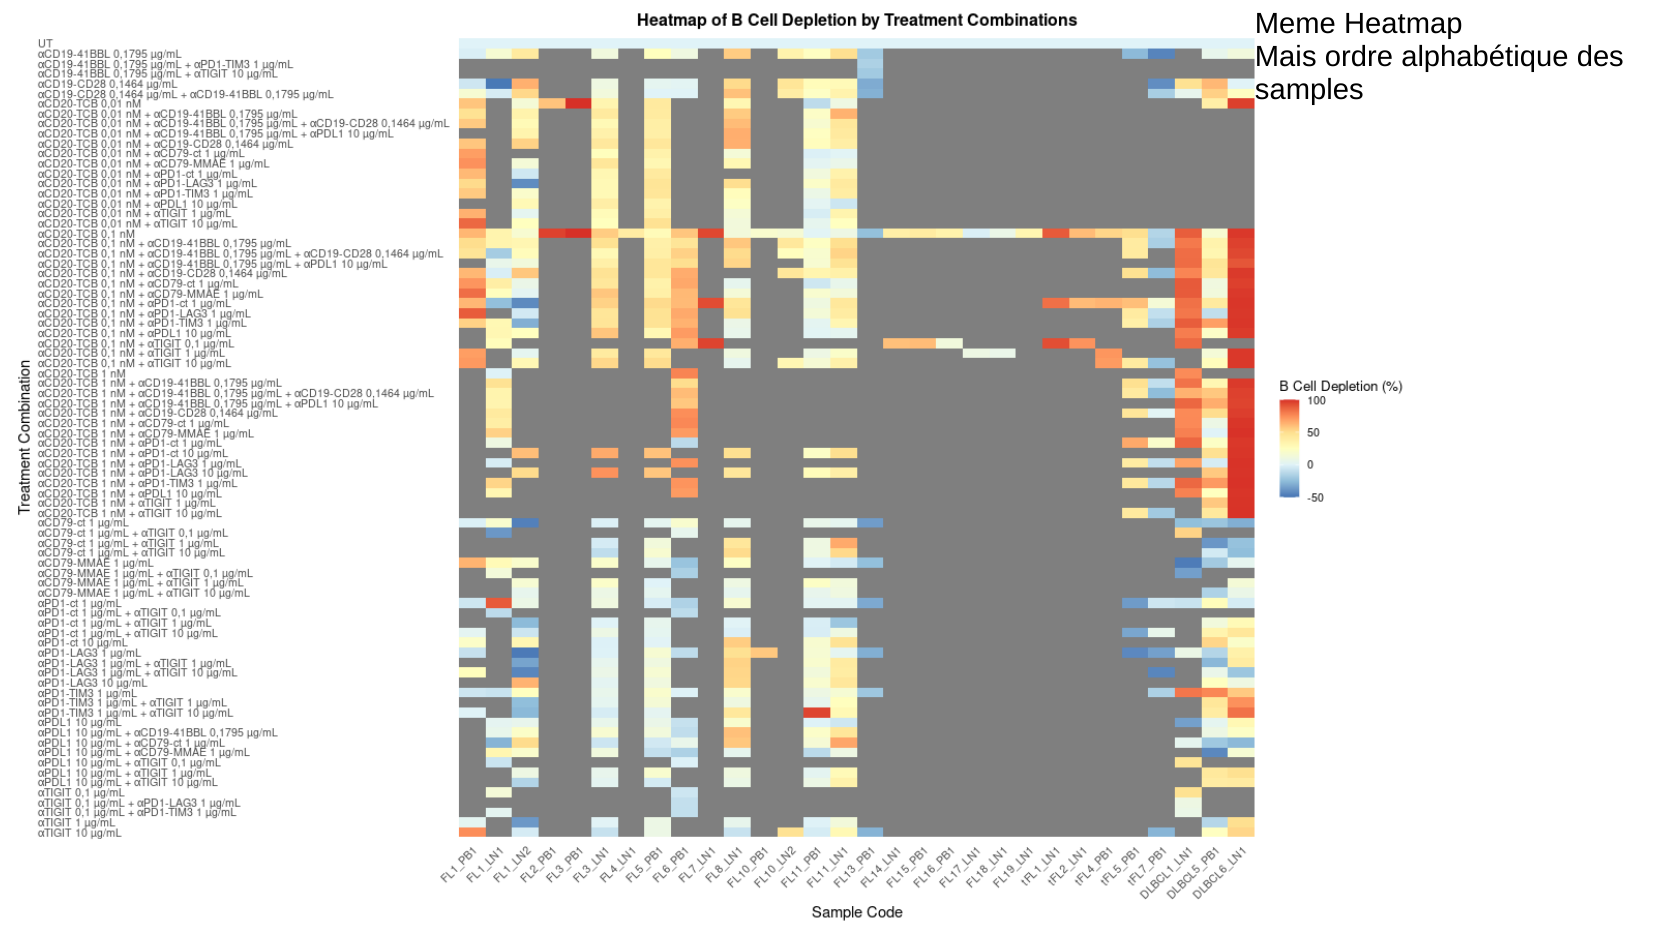

Meme Heatmap
Mais ordre alphabétique des samples